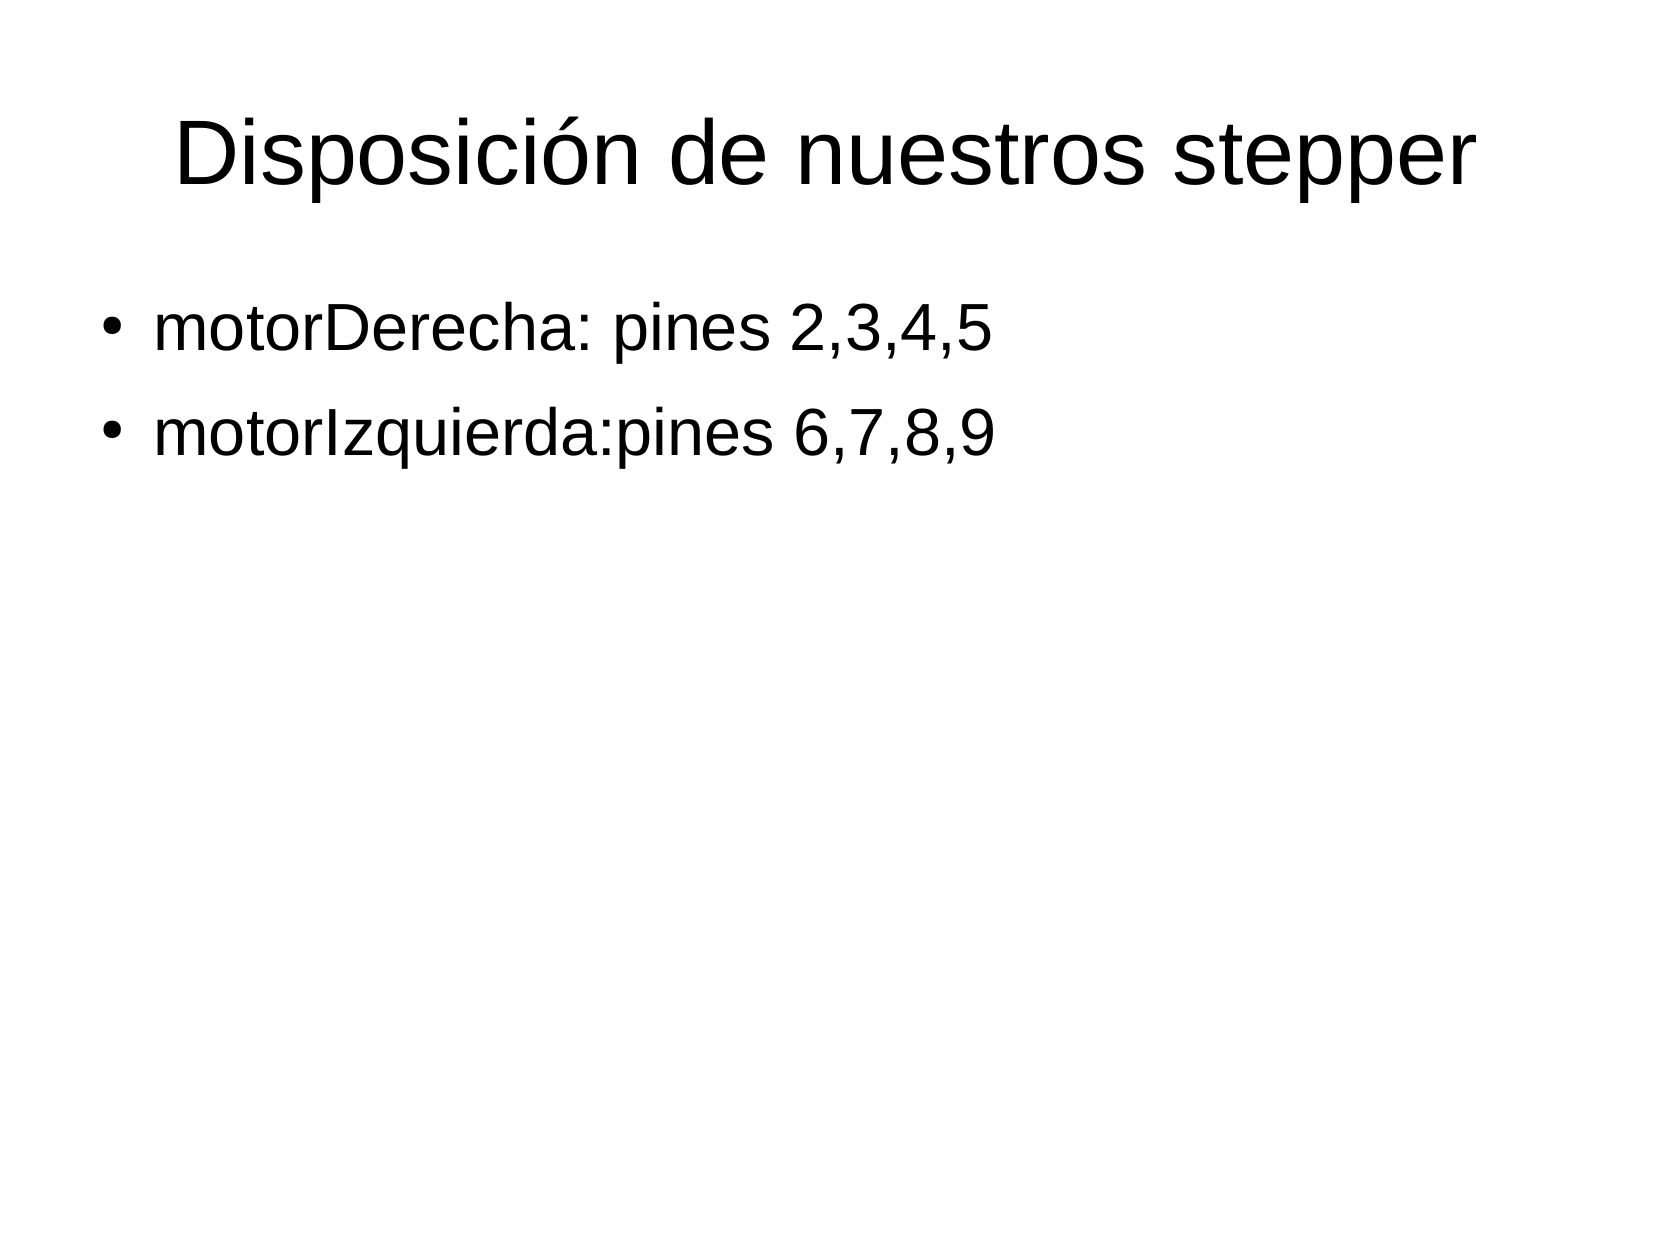

# Disposición de nuestros stepper
motorDerecha: pines 2,3,4,5
motorIzquierda:pines 6,7,8,9